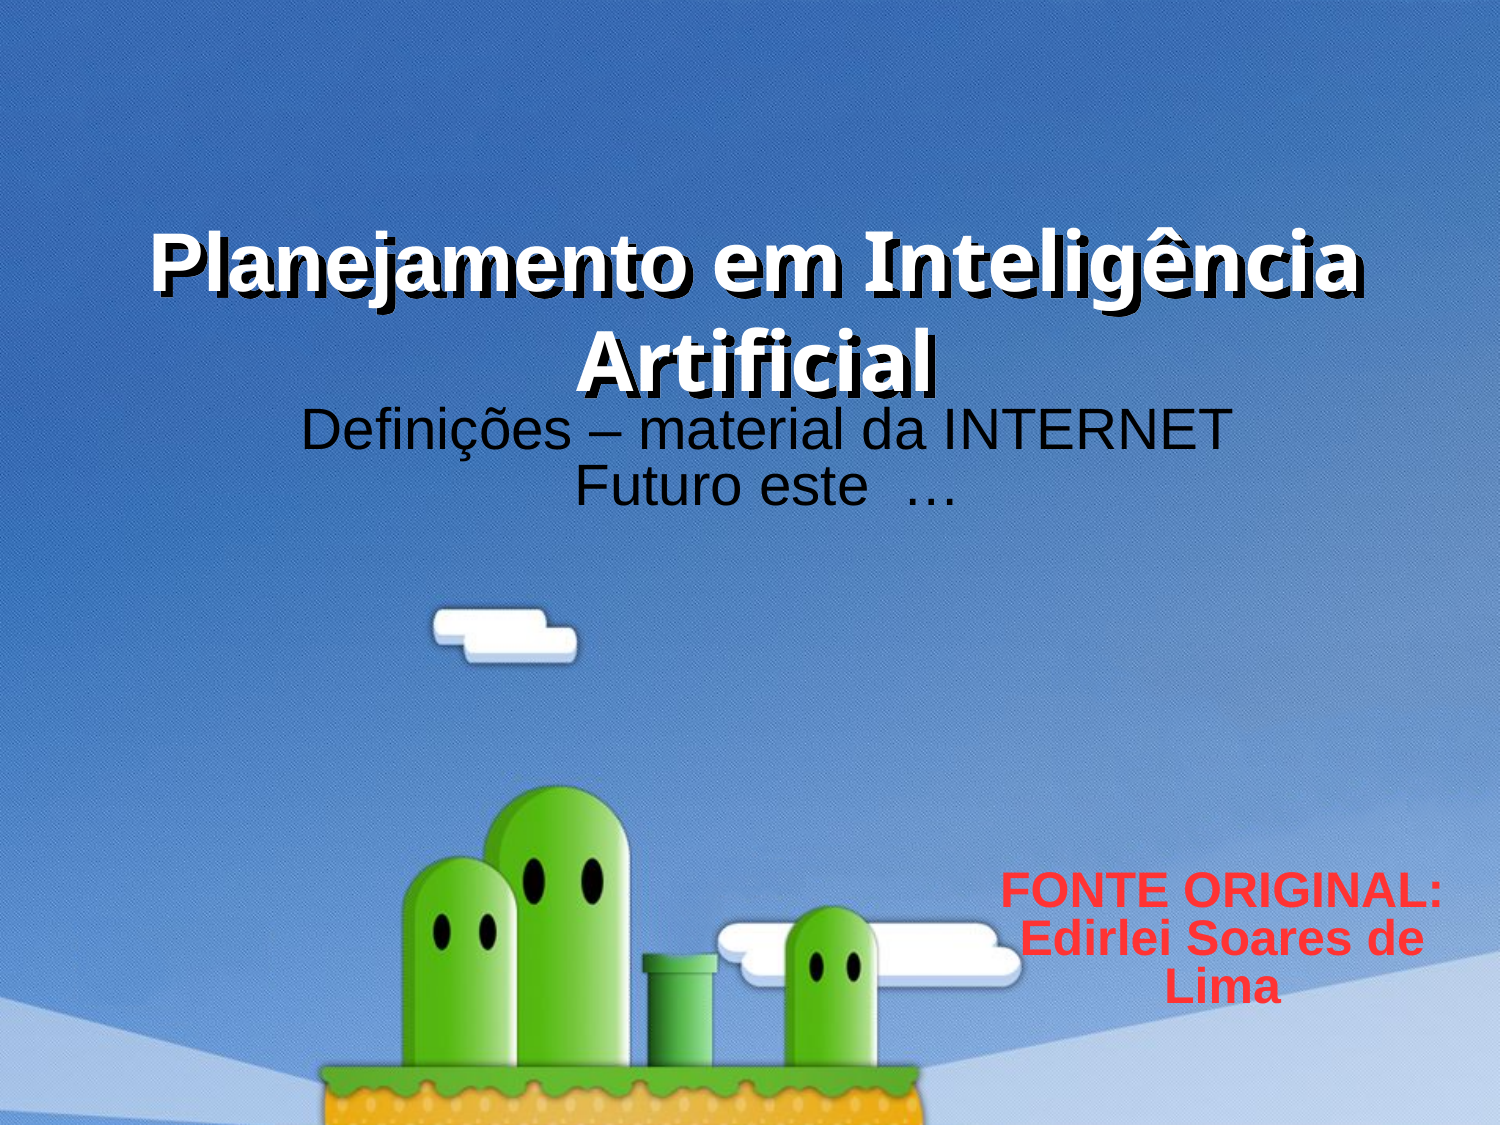

# Planejamento em Inteligência Artificial
Definições – material da INTERNET
Futuro este …
FONTE ORIGINAL: Edirlei Soares de Lima